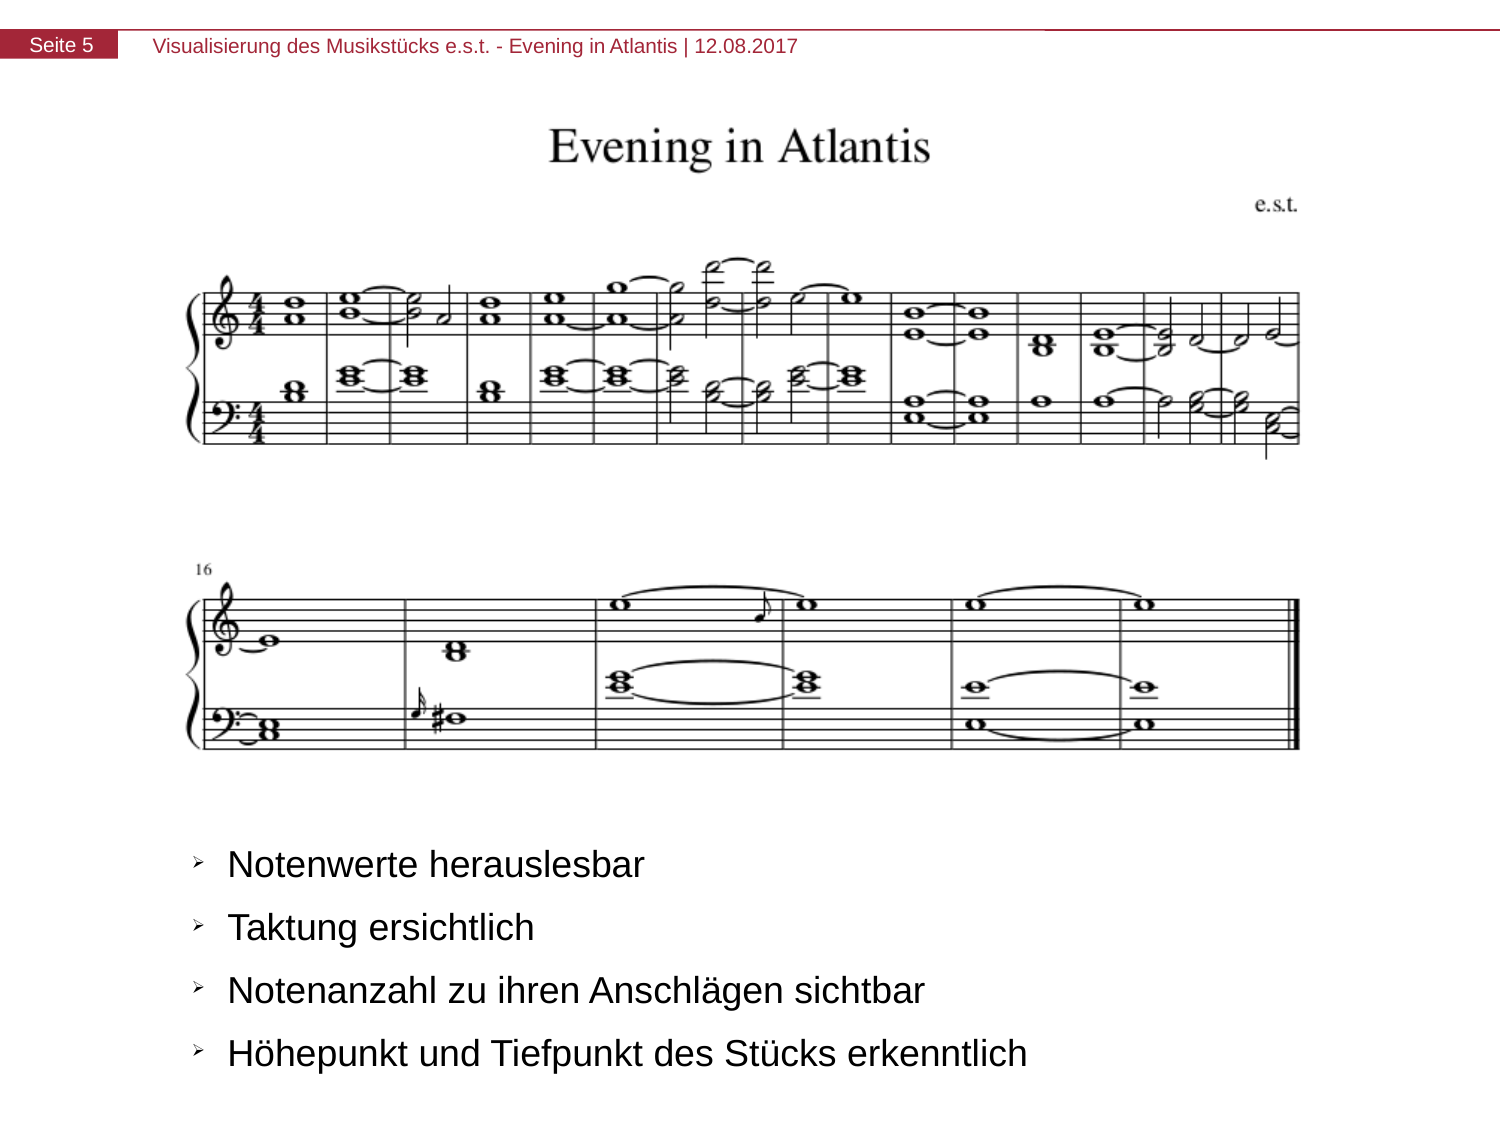

Notenwerte herauslesbar
Taktung ersichtlich
Notenanzahl zu ihren Anschlägen sichtbar
Höhepunkt und Tiefpunkt des Stücks erkenntlich